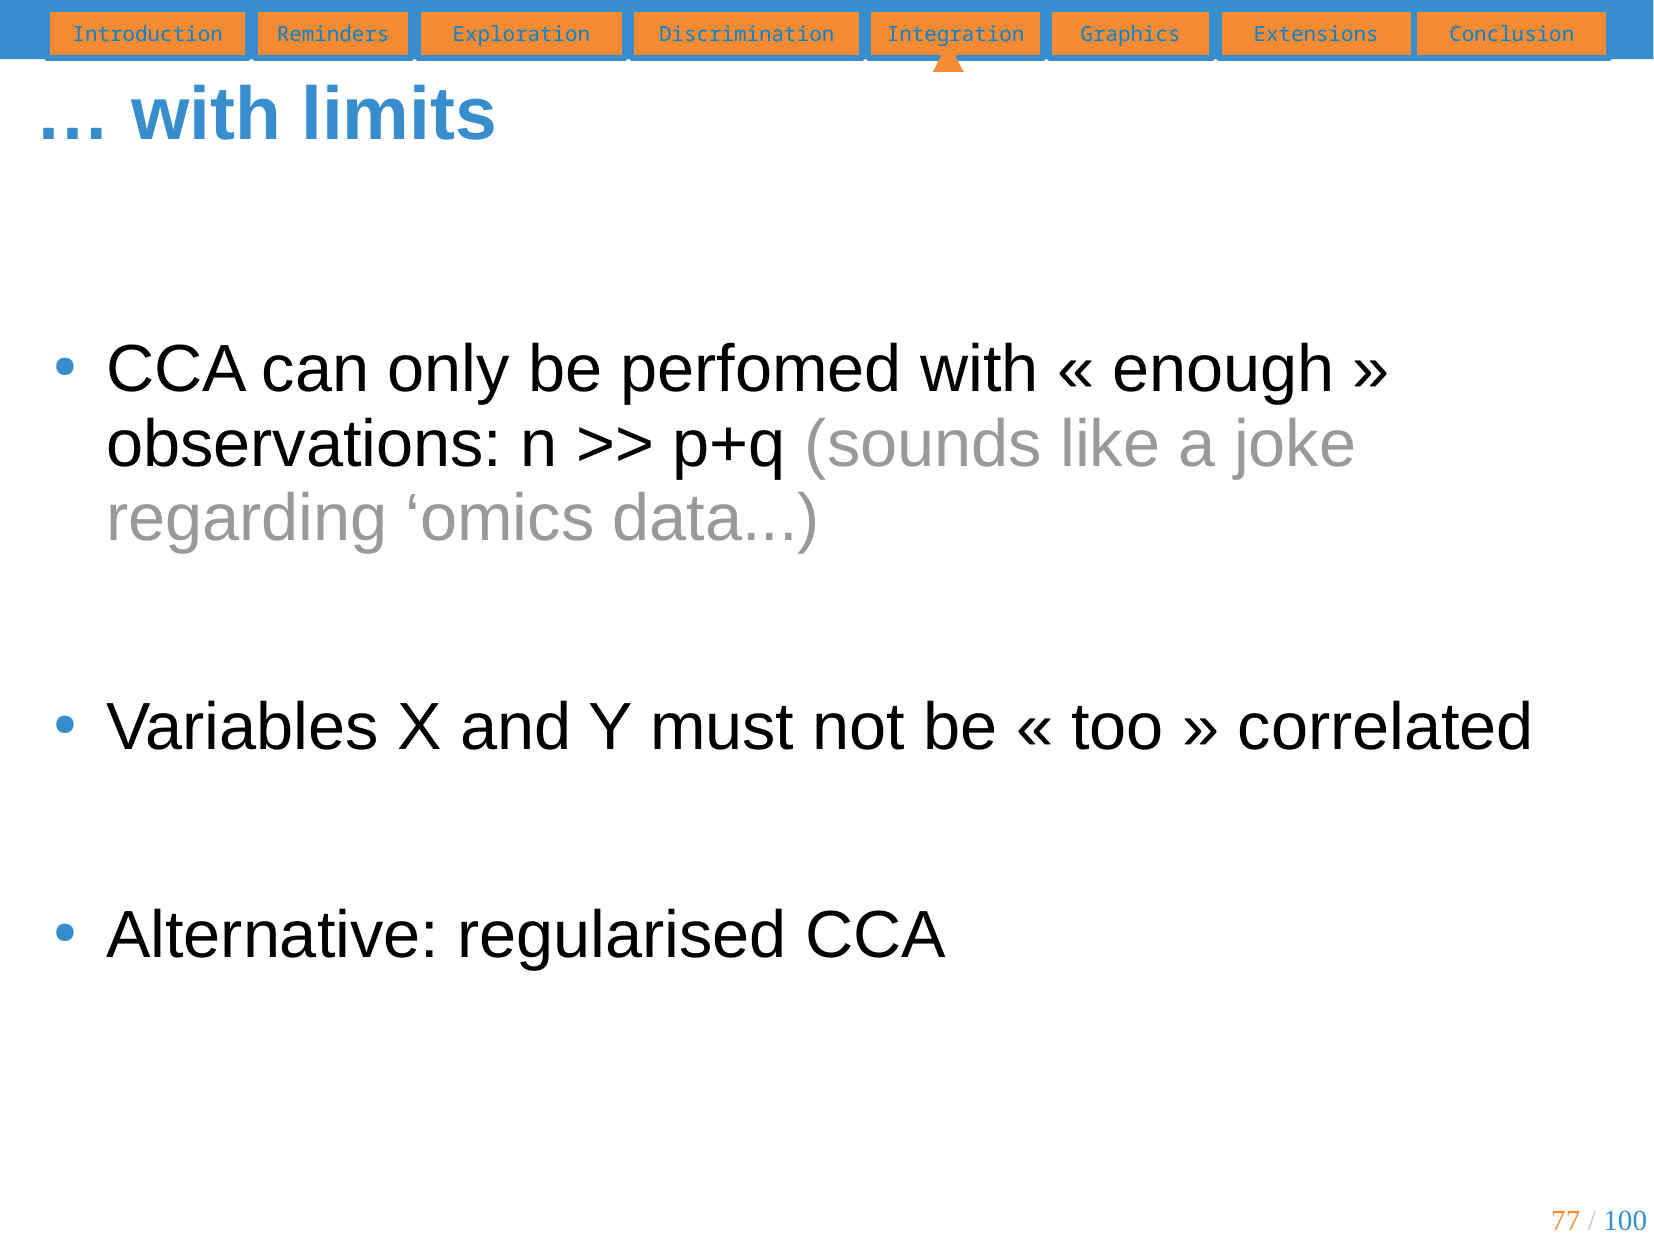

# … with limits
CCA can only be perfomed with « enough » observations: n >> p+q (sounds like a joke regarding ‘omics data...)
Variables X and Y must not be « too » correlated
Alternative: regularised CCA
77